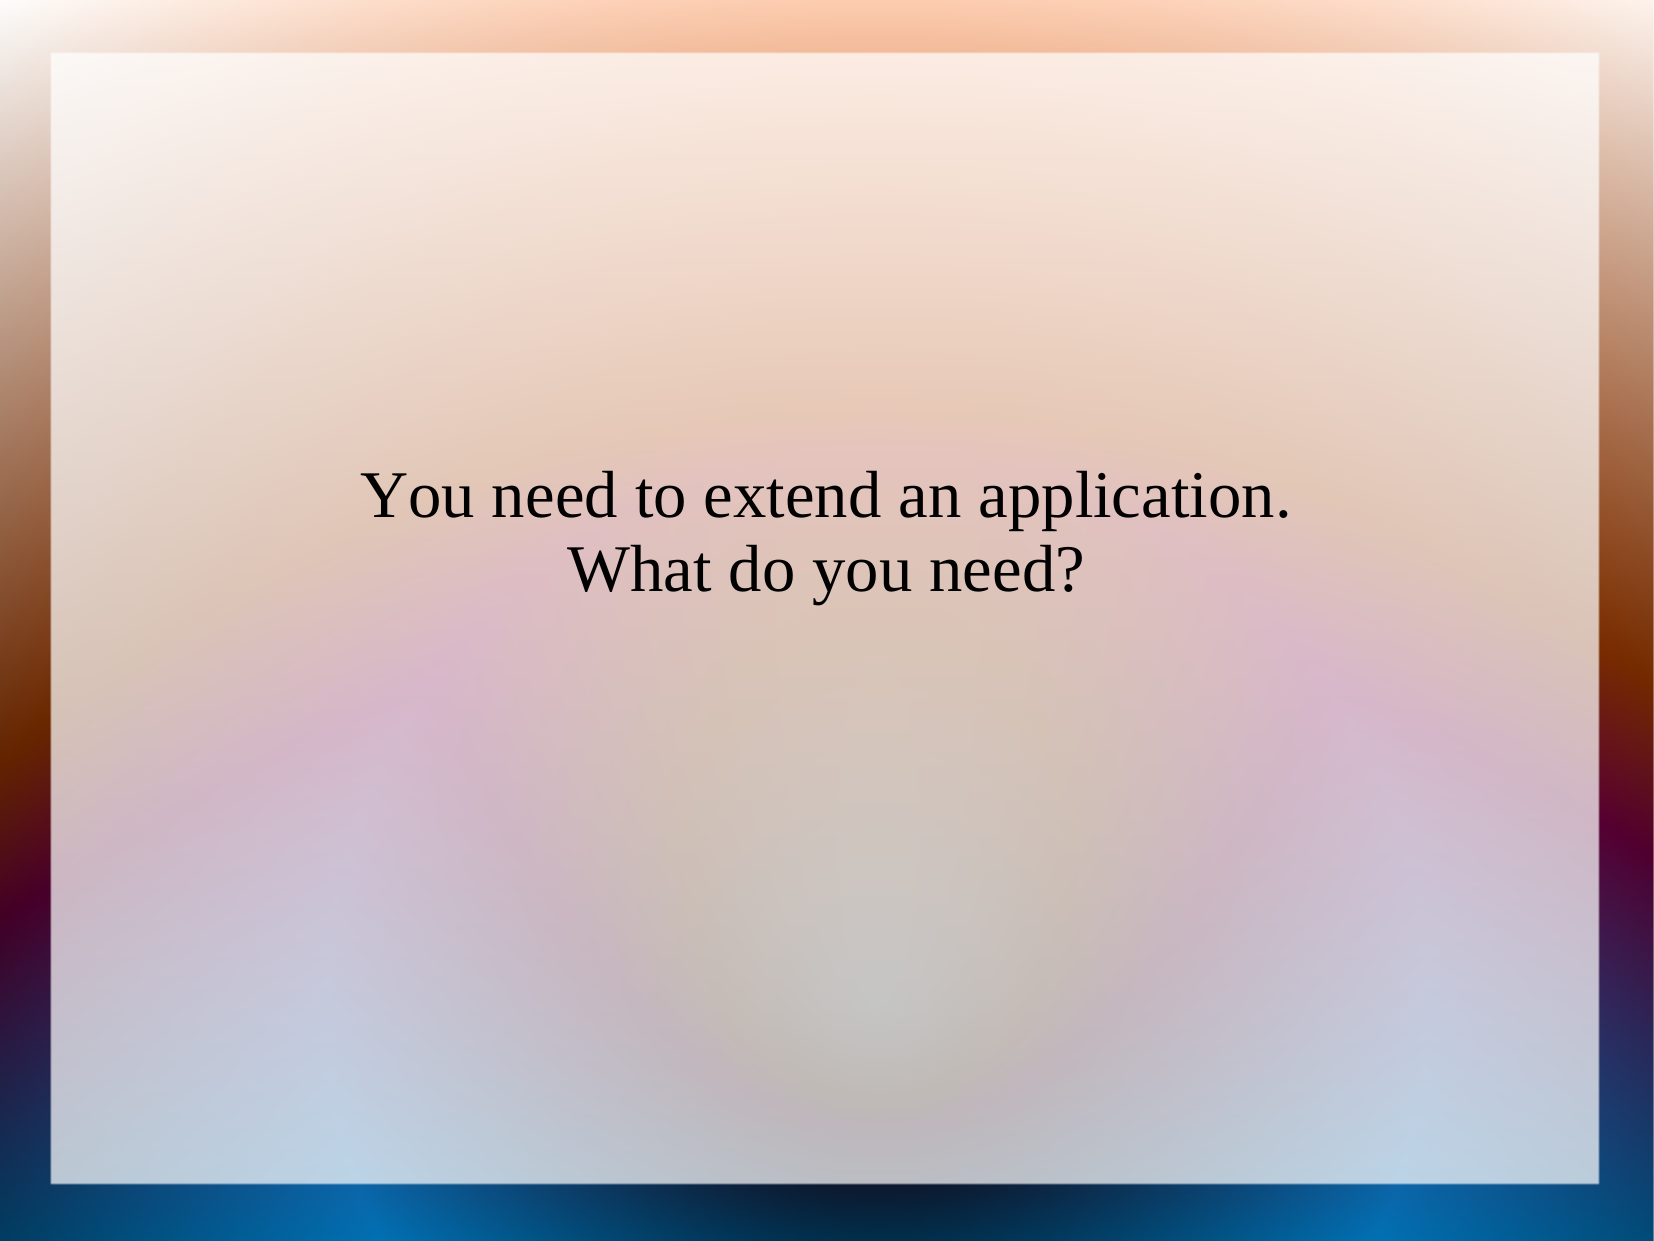

# You need to extend an application.
What do you need?